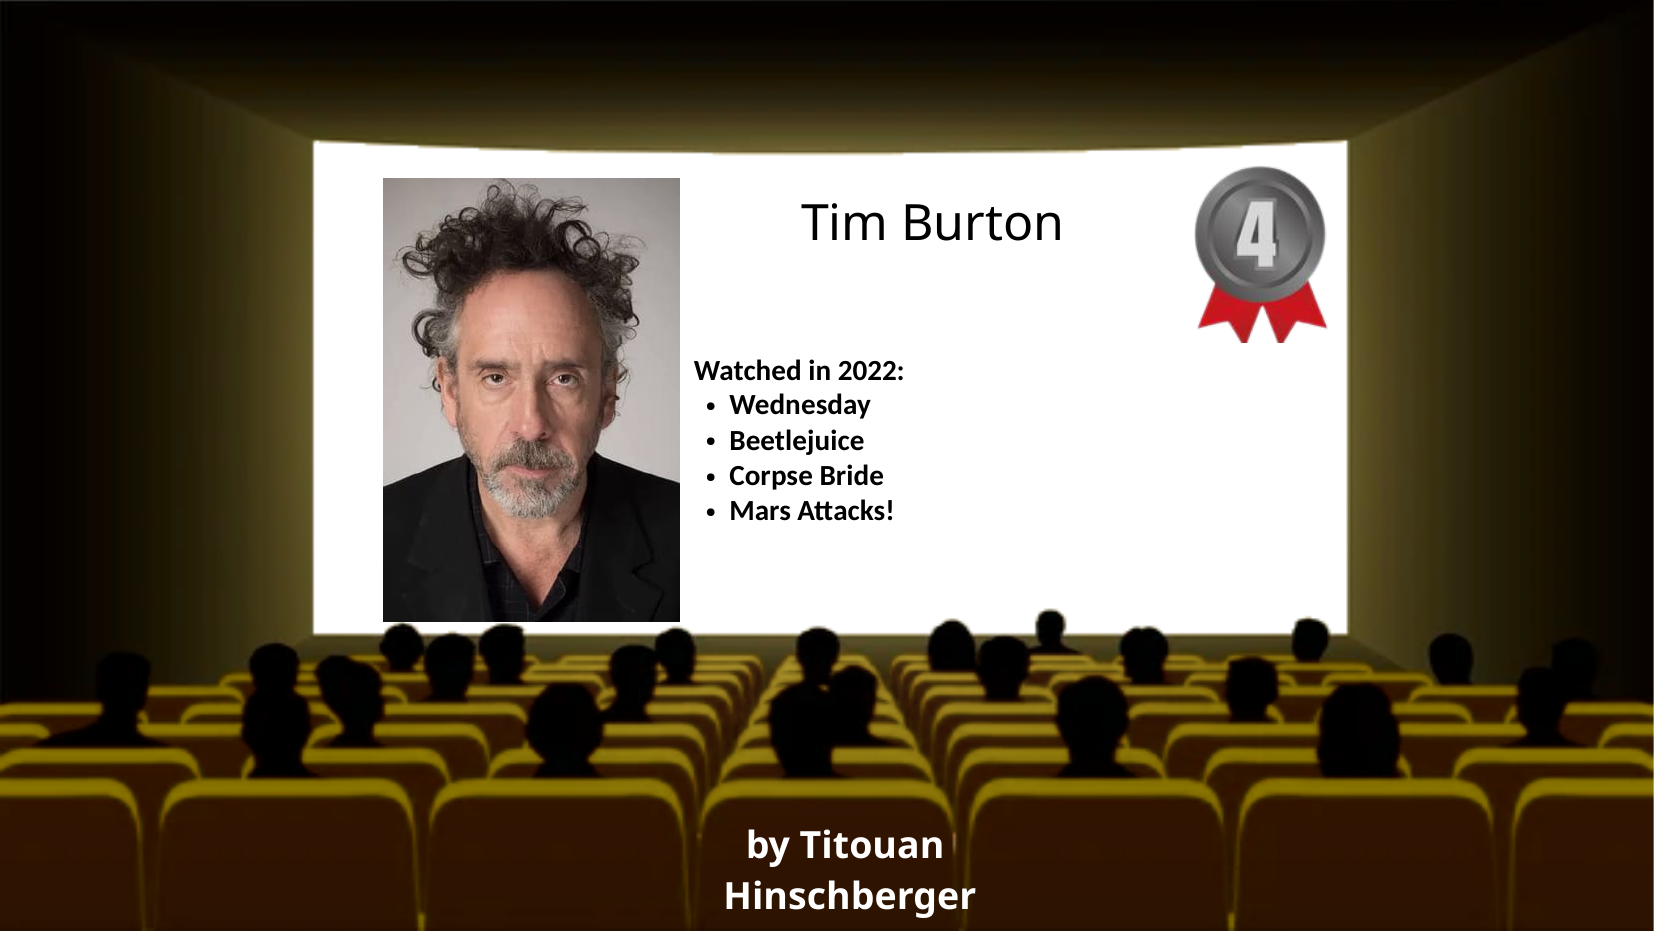

Tim Burton
Watched in 2022:
Wednesday
Beetlejuice
Corpse Bride
Mars Attacks!